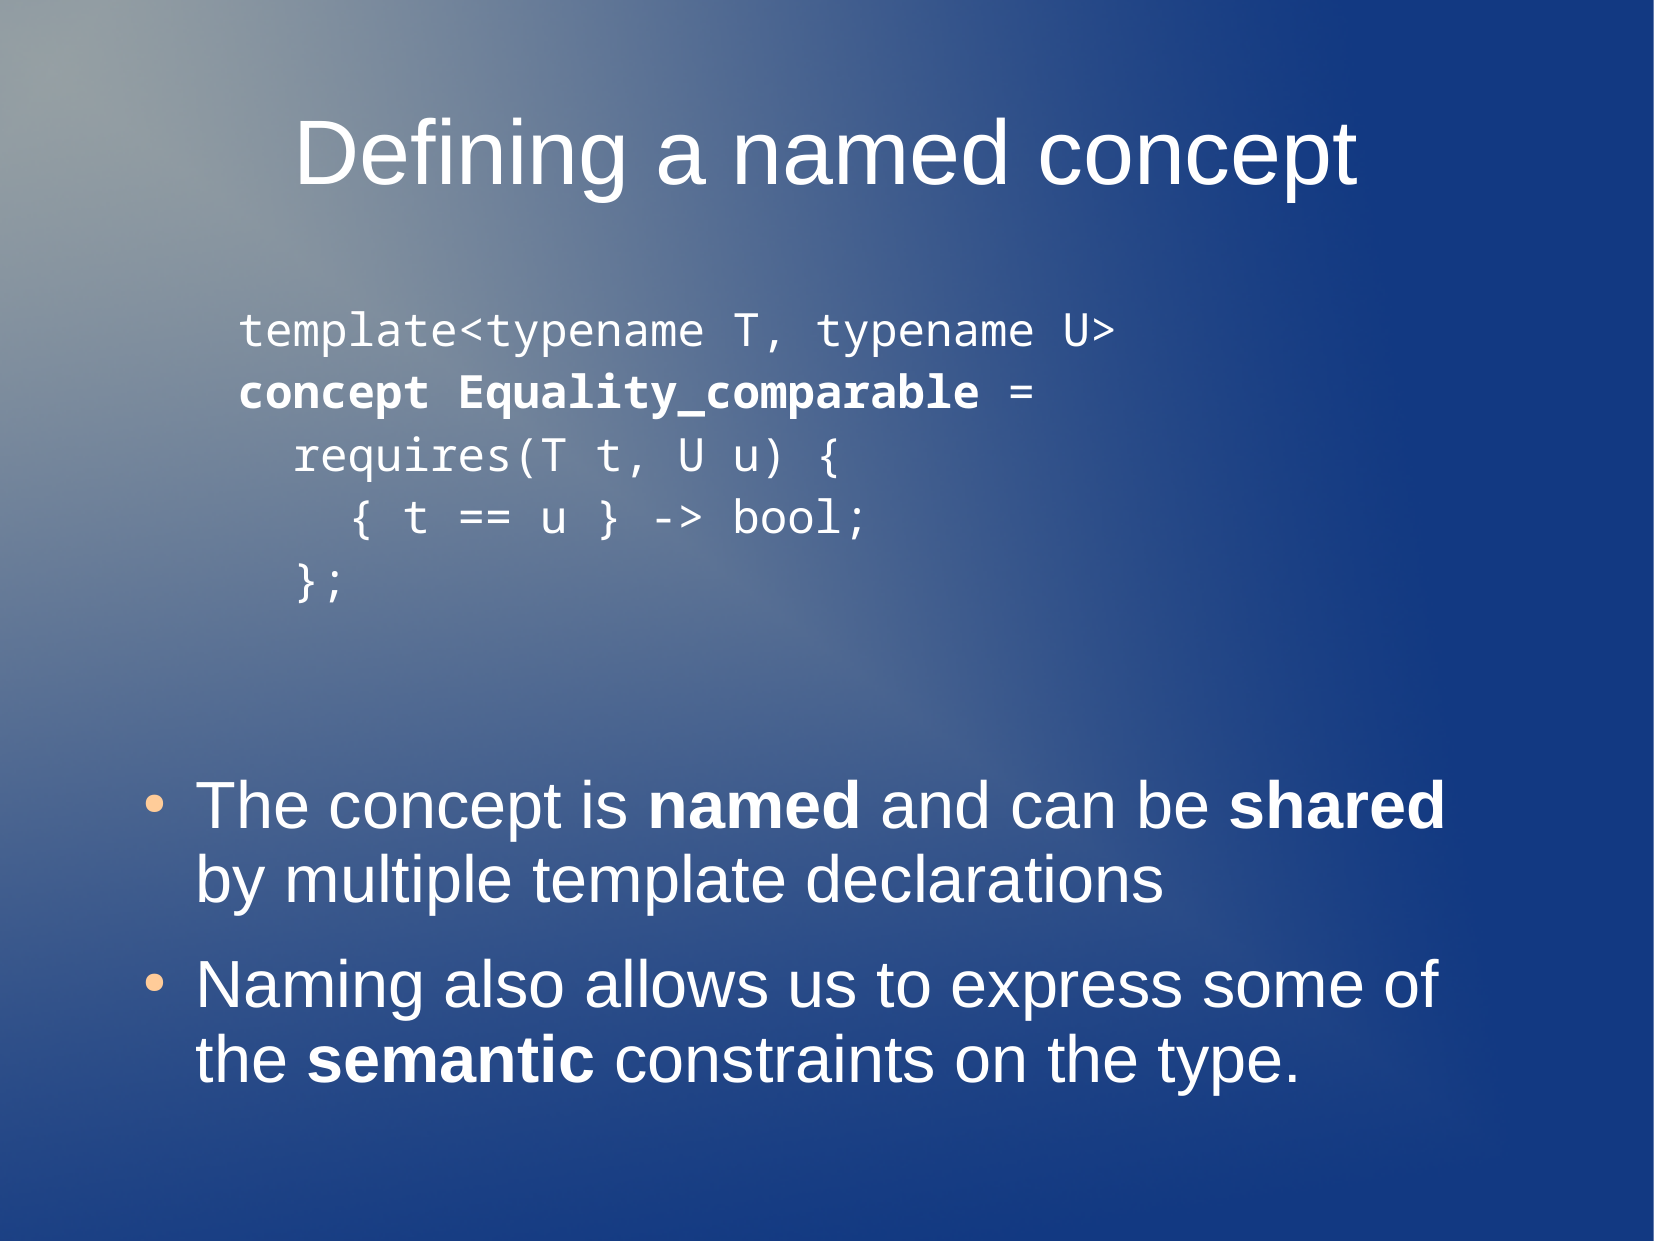

# Defining a named concept
template<typename T, typename U>
concept Equality_comparable =
 requires(T t, U u) {
 { t == u } -> bool;
 };
The concept is named and can be shared by multiple template declarations
Naming also allows us to express some of the semantic constraints on the type.